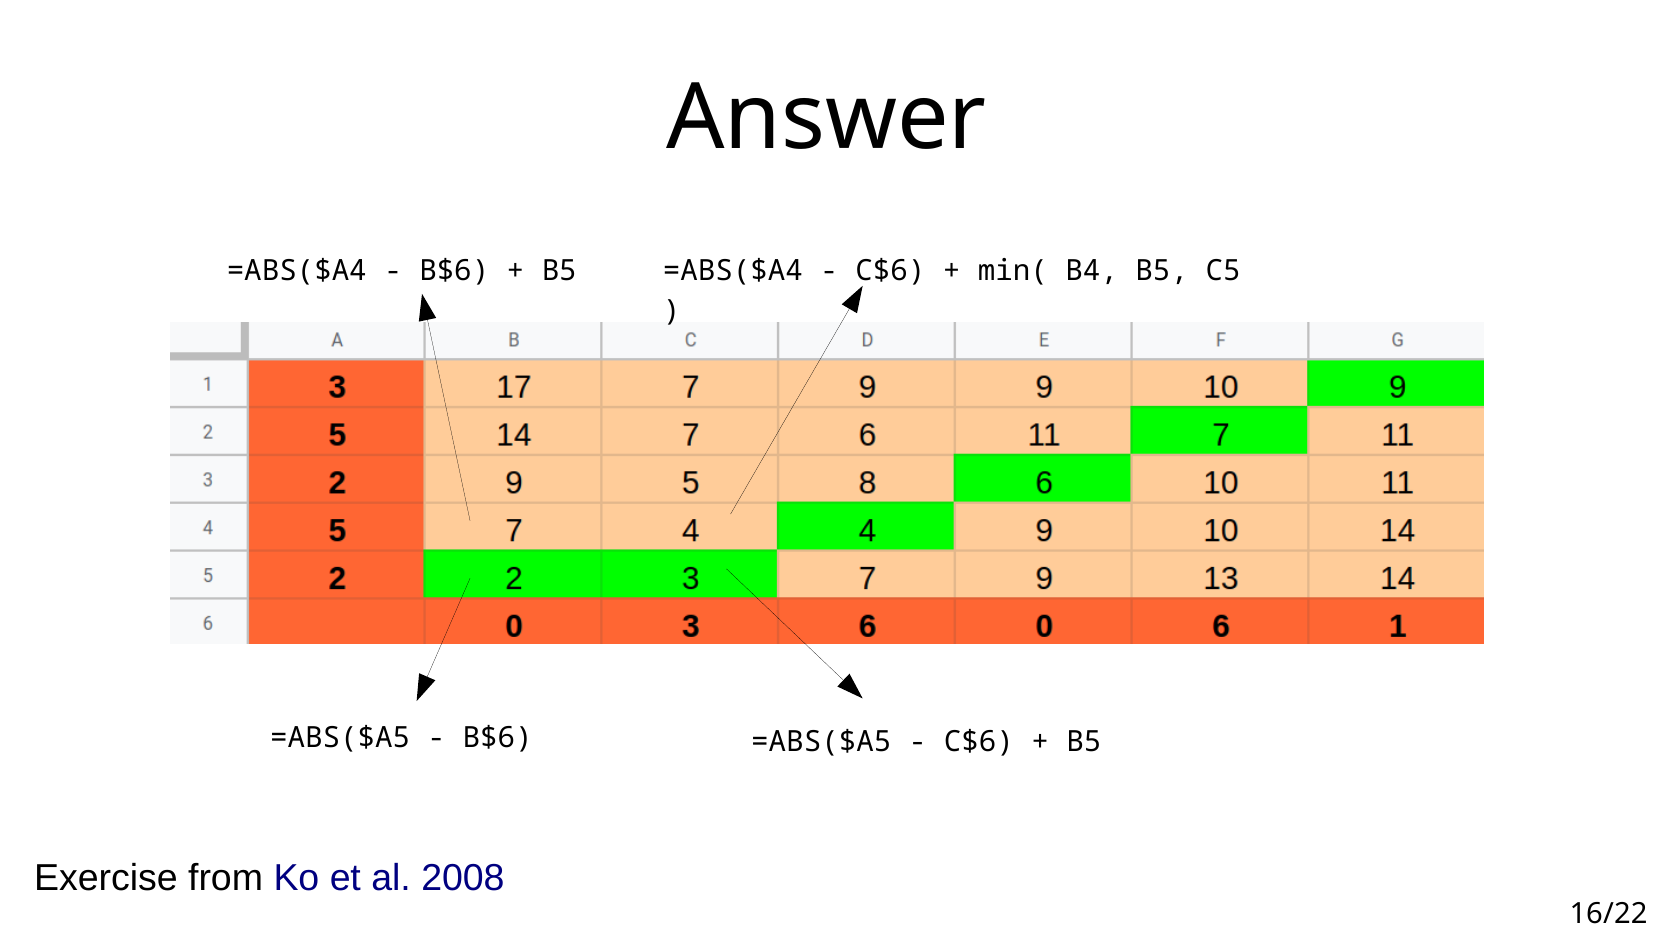

# Answer
=ABS($A4 - B$6) + B5
=ABS($A4 - C$6) + min( B4, B5, C5 )
=ABS($A5 - B$6)
=ABS($A5 - C$6) + B5
Exercise from Ko et al. 2008
16